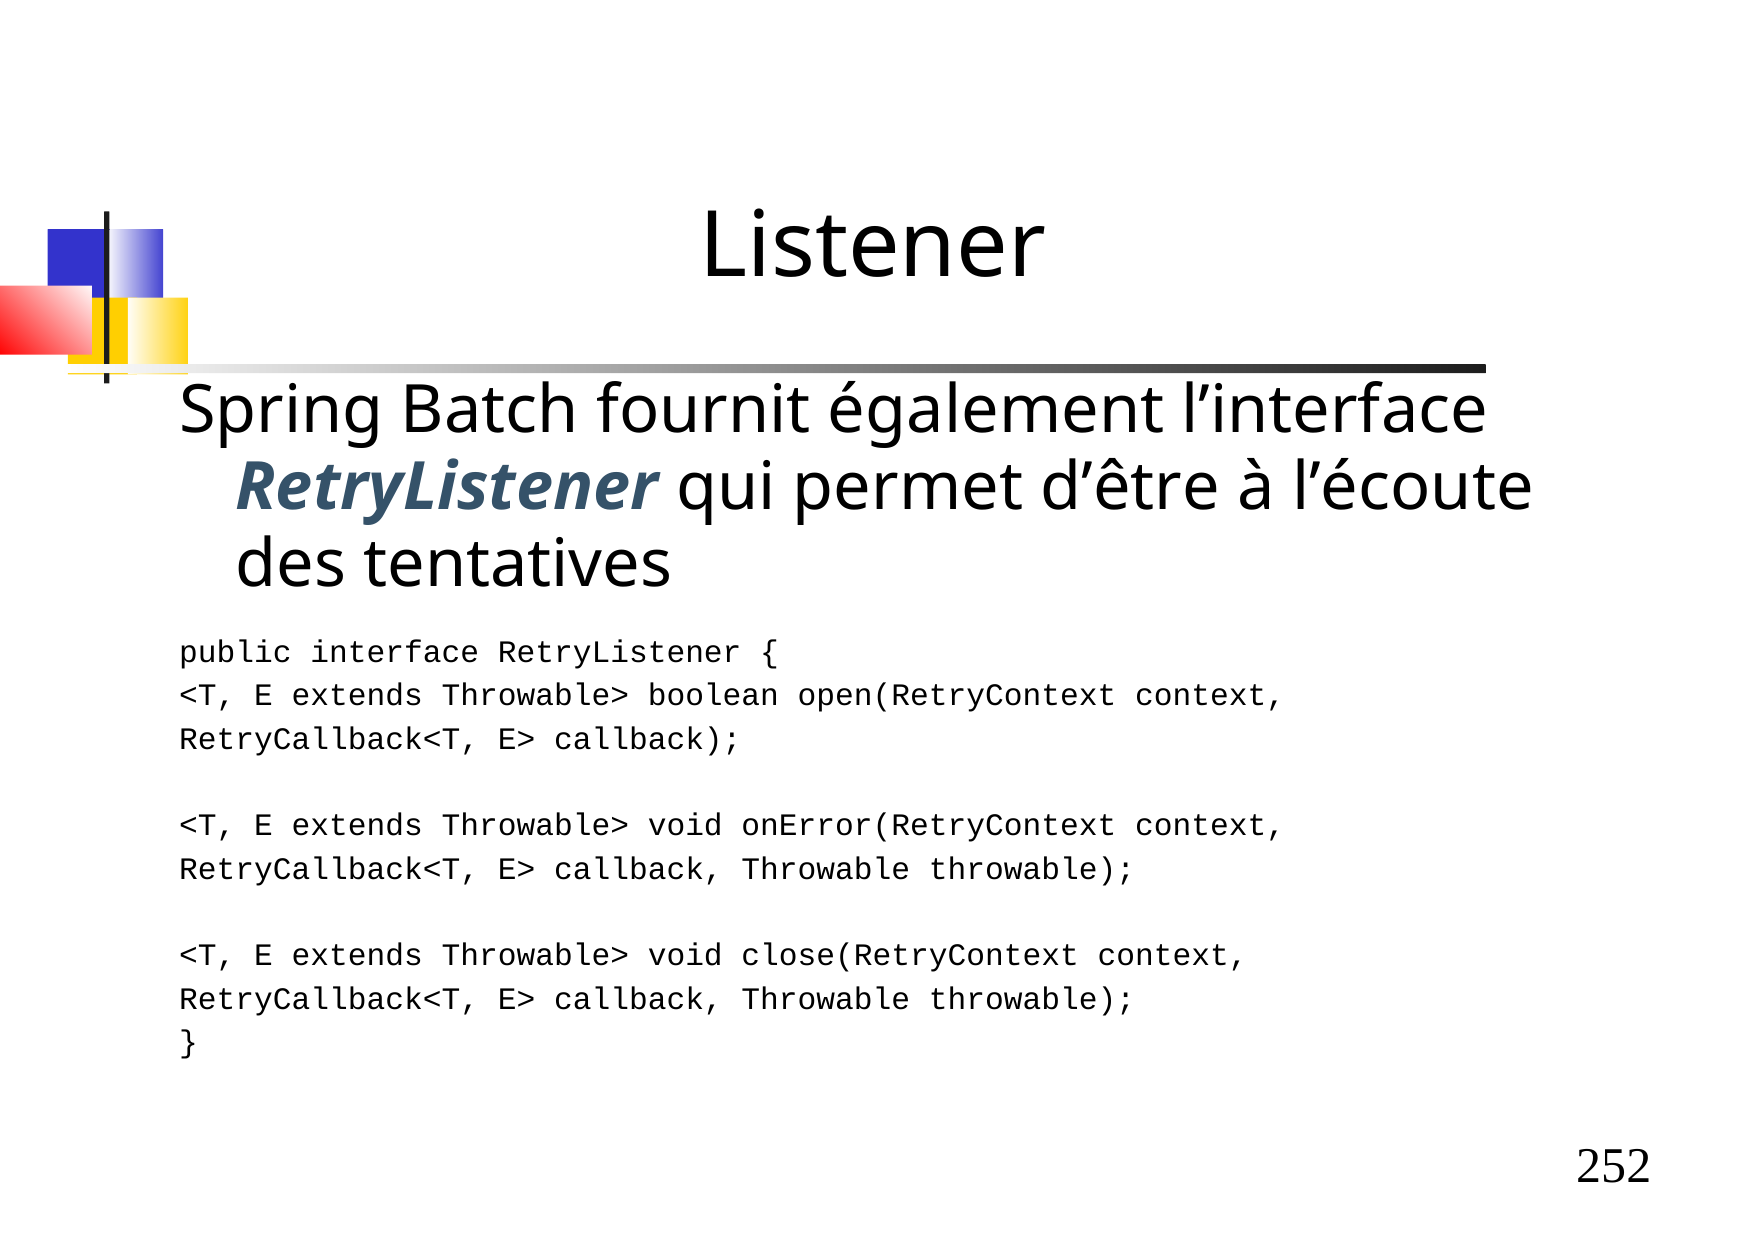

# Listener
Spring Batch fournit également l’interface RetryListener qui permet d’être à l’écoute des tentatives
public interface RetryListener {
<T, E extends Throwable> boolean open(RetryContext context,
RetryCallback<T, E> callback);
<T, E extends Throwable> void onError(RetryContext context,
RetryCallback<T, E> callback, Throwable throwable);
<T, E extends Throwable> void close(RetryContext context,
RetryCallback<T, E> callback, Throwable throwable);
}